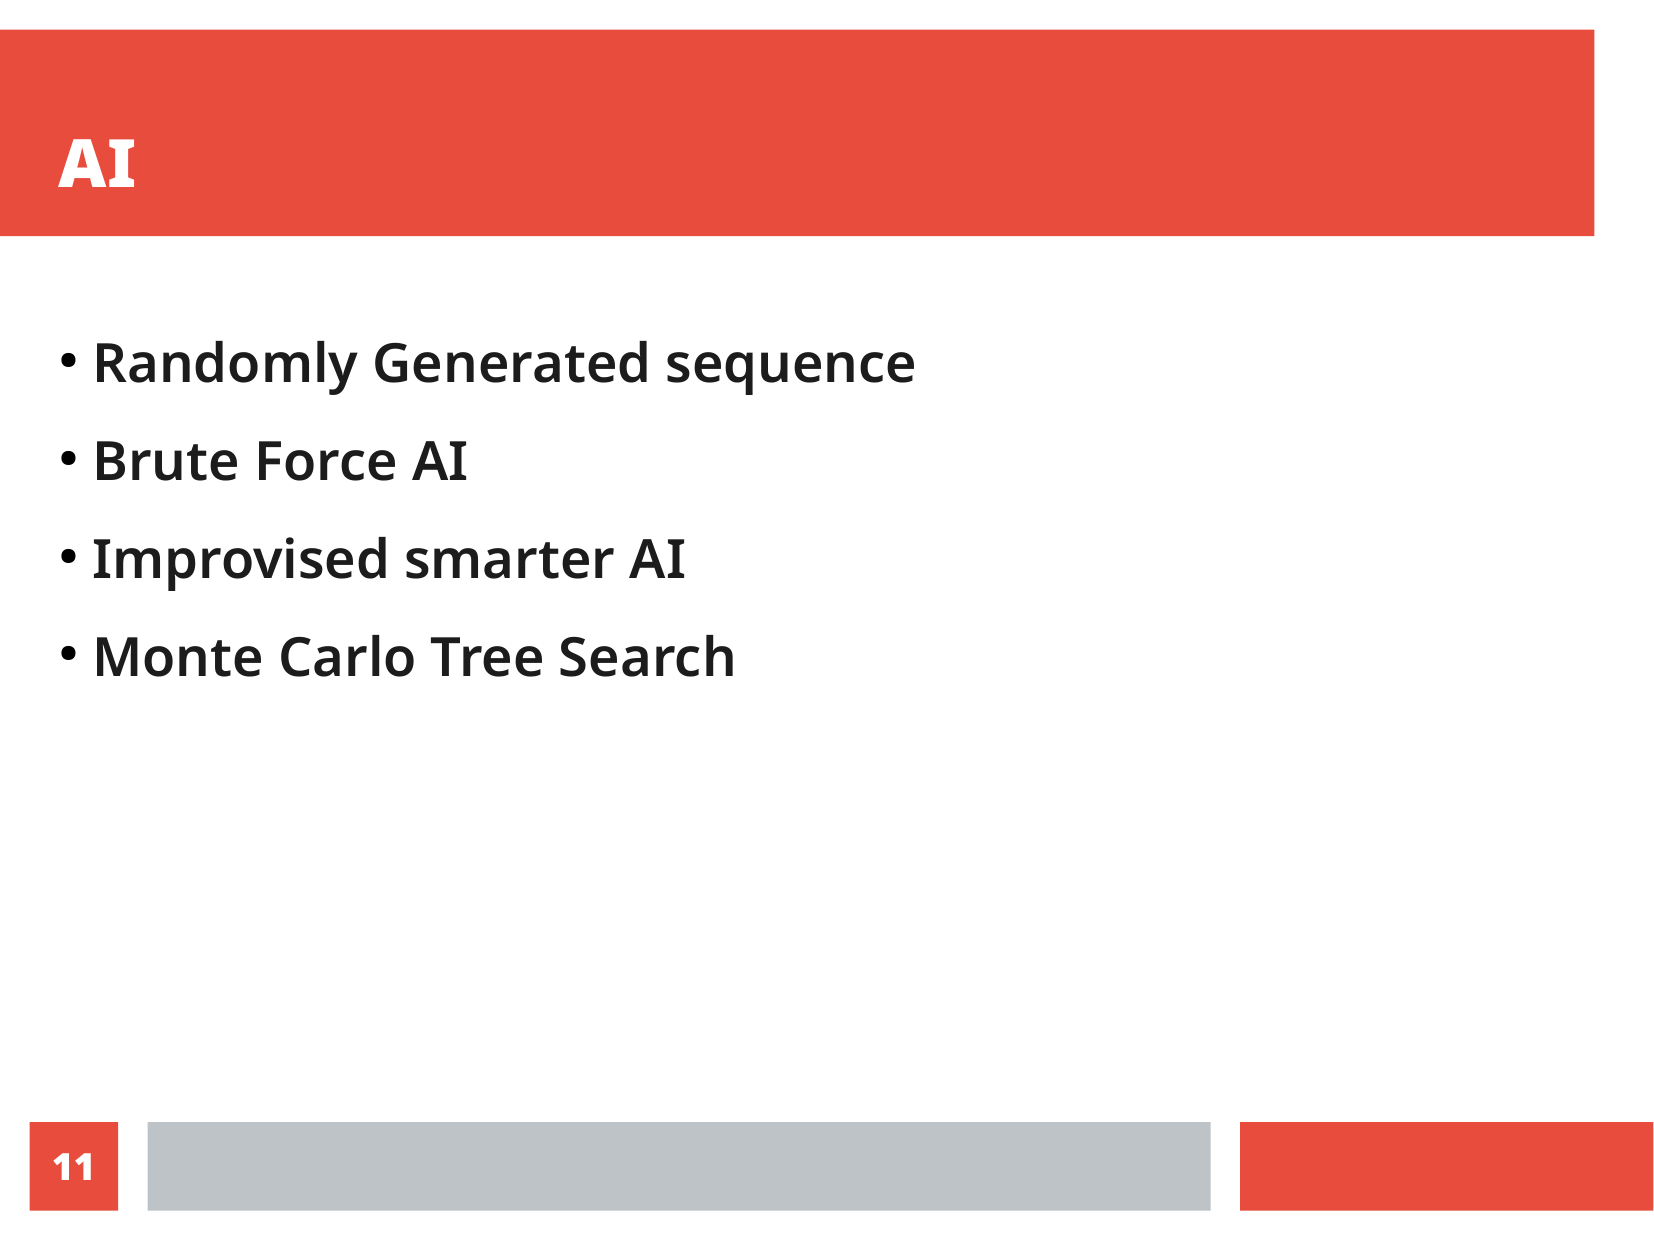

# AI
 Randomly Generated sequence
 Brute Force AI
 Improvised smarter AI
 Monte Carlo Tree Search
11